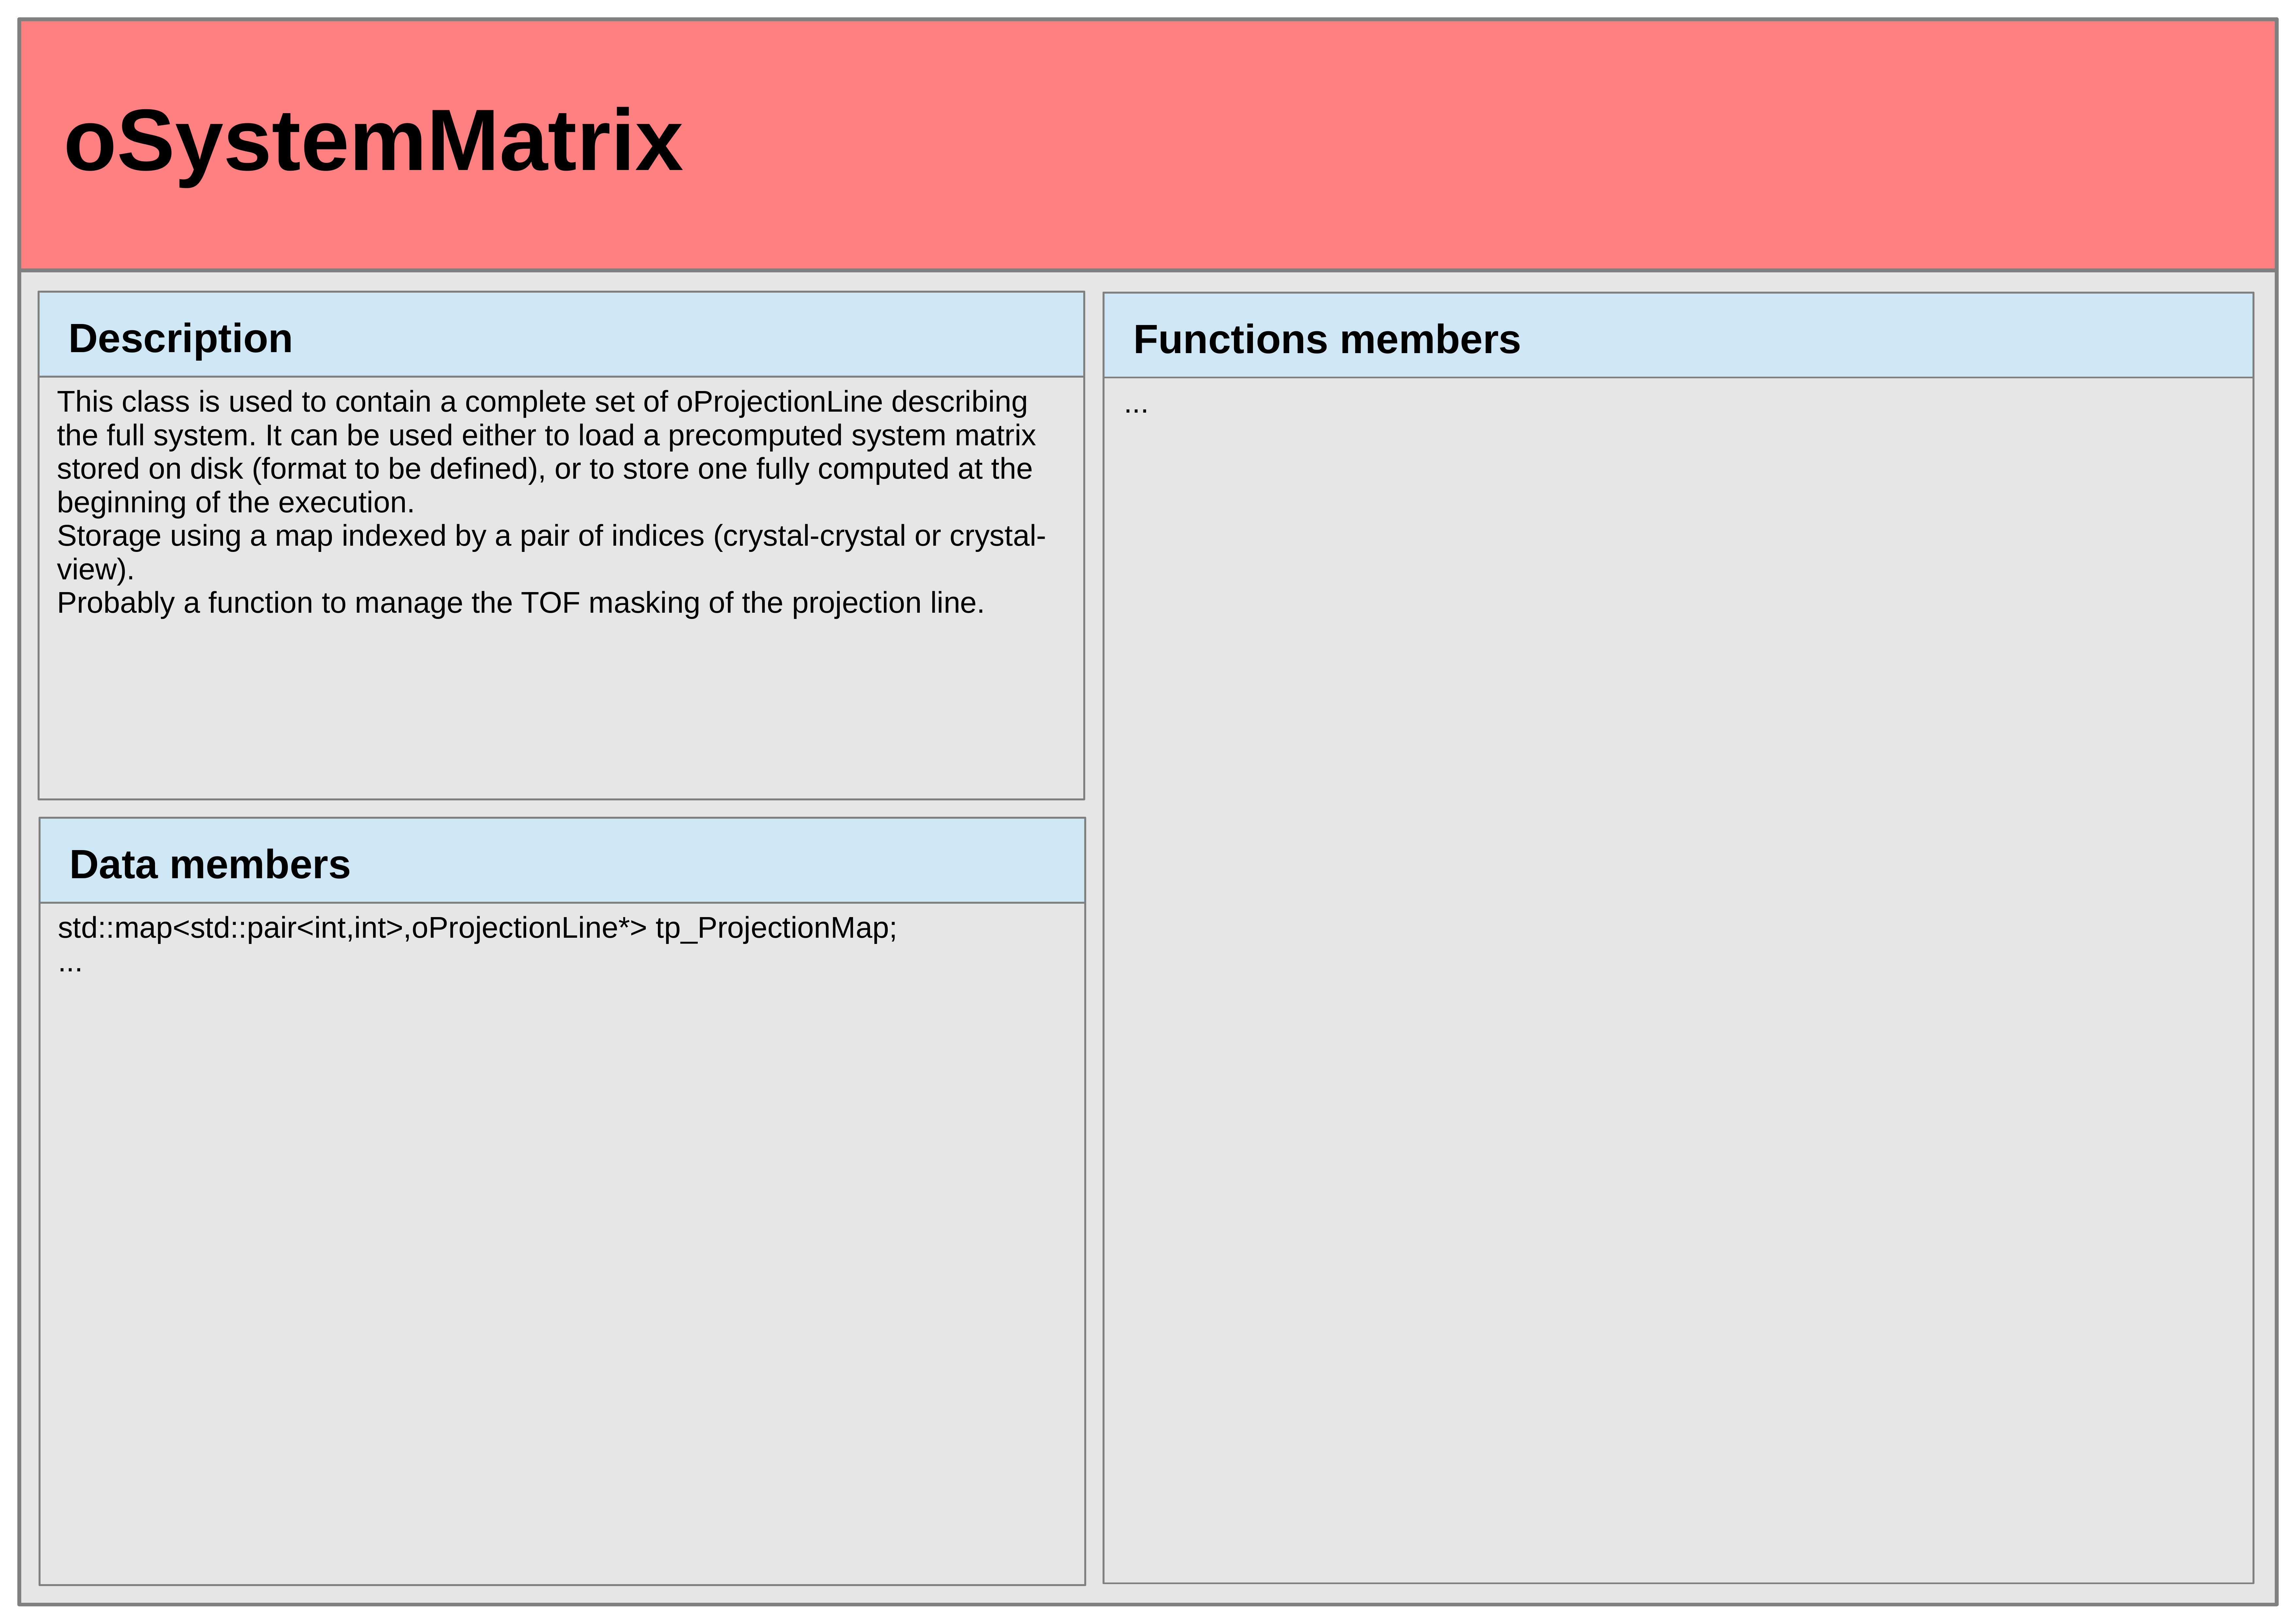

oSystemMatrix
Description
Functions members
This class is used to contain a complete set of oProjectionLine describing the full system. It can be used either to load a precomputed system matrix stored on disk (format to be defined), or to store one fully computed at the beginning of the execution.
Storage using a map indexed by a pair of indices (crystal-crystal or crystal-view).
Probably a function to manage the TOF masking of the projection line.
...
Data members
std::map<std::pair<int,int>,oProjectionLine*> tp_ProjectionMap;
...